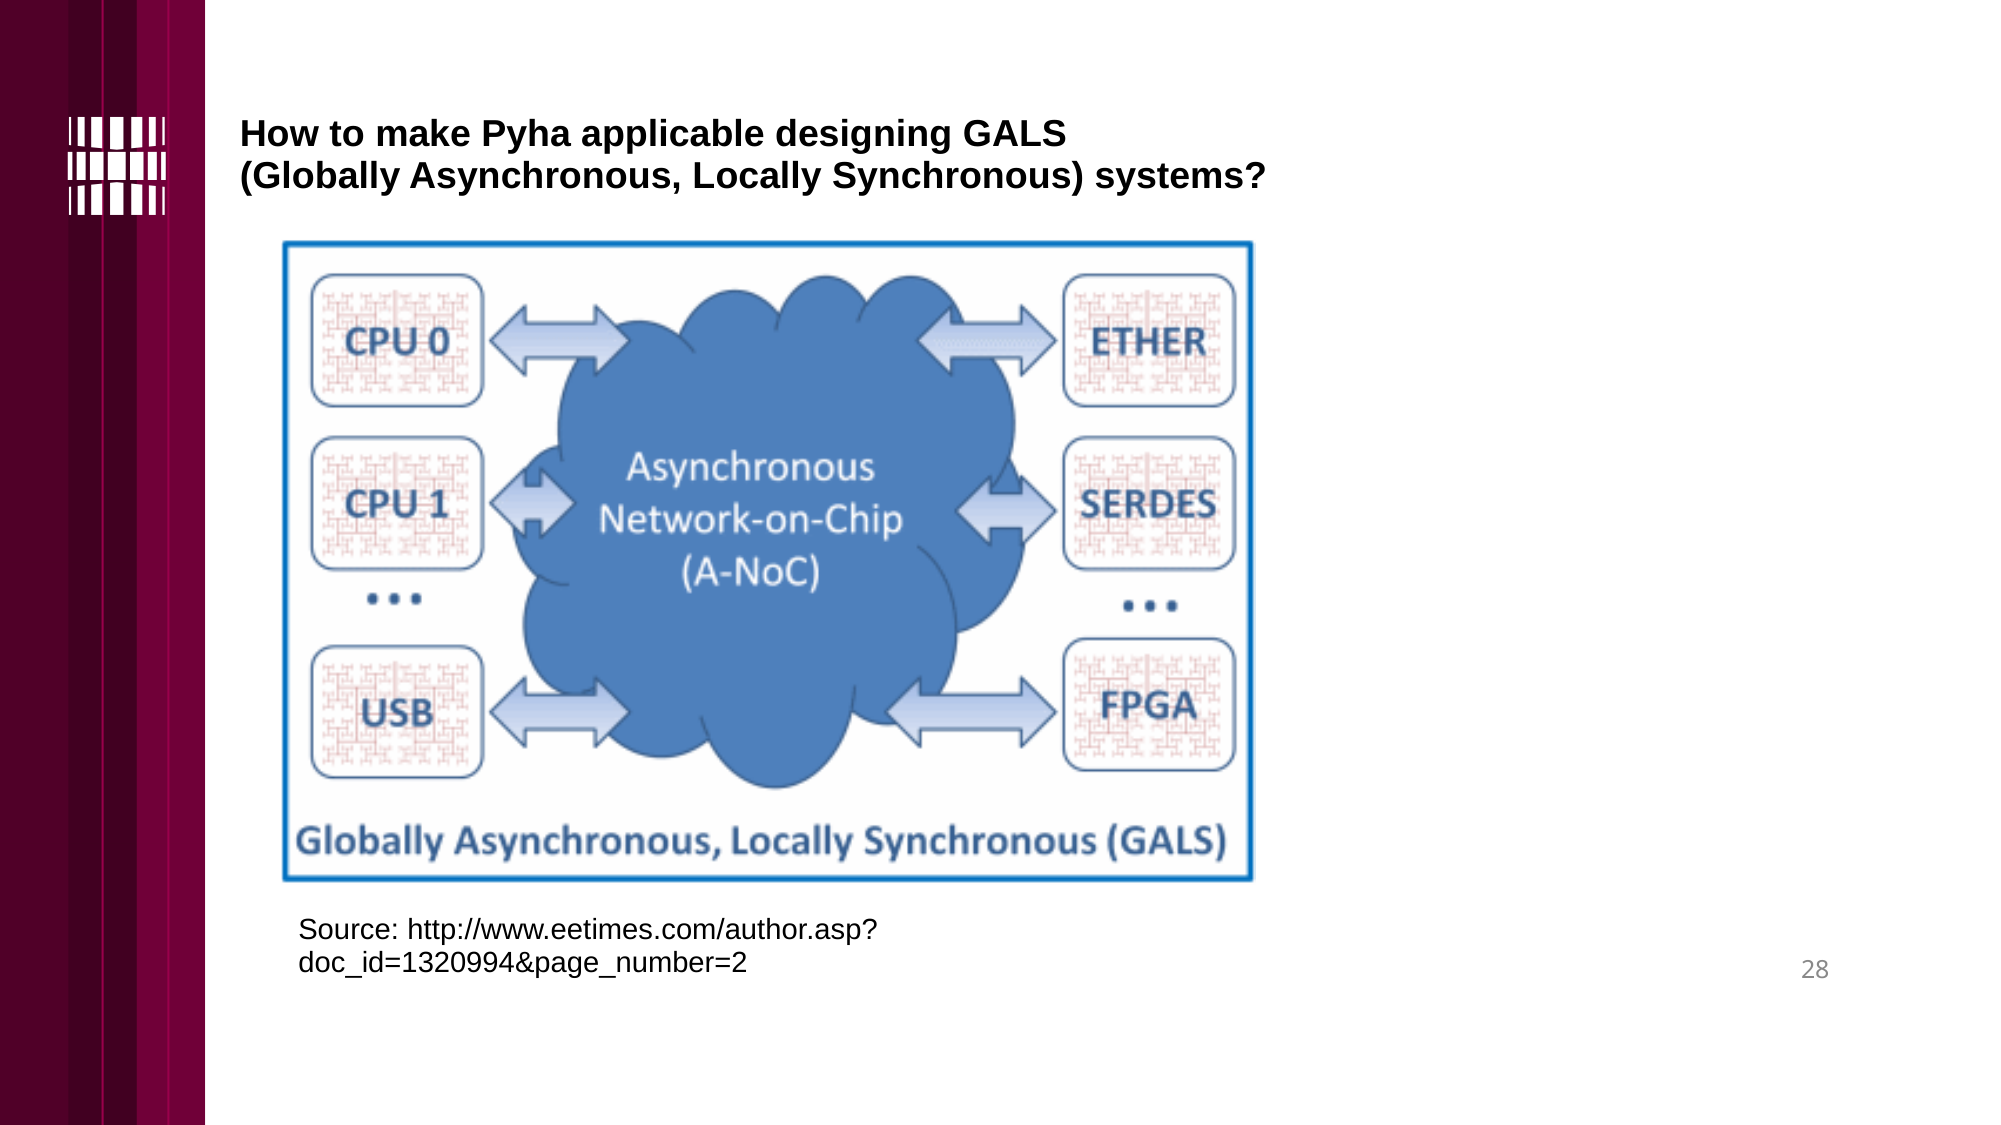

How to make Pyha applicable designing GALS
(Globally Asynchronous, Locally Synchronous) systems?
Source: http://www.eetimes.com/author.asp?doc_id=1320994&page_number=2